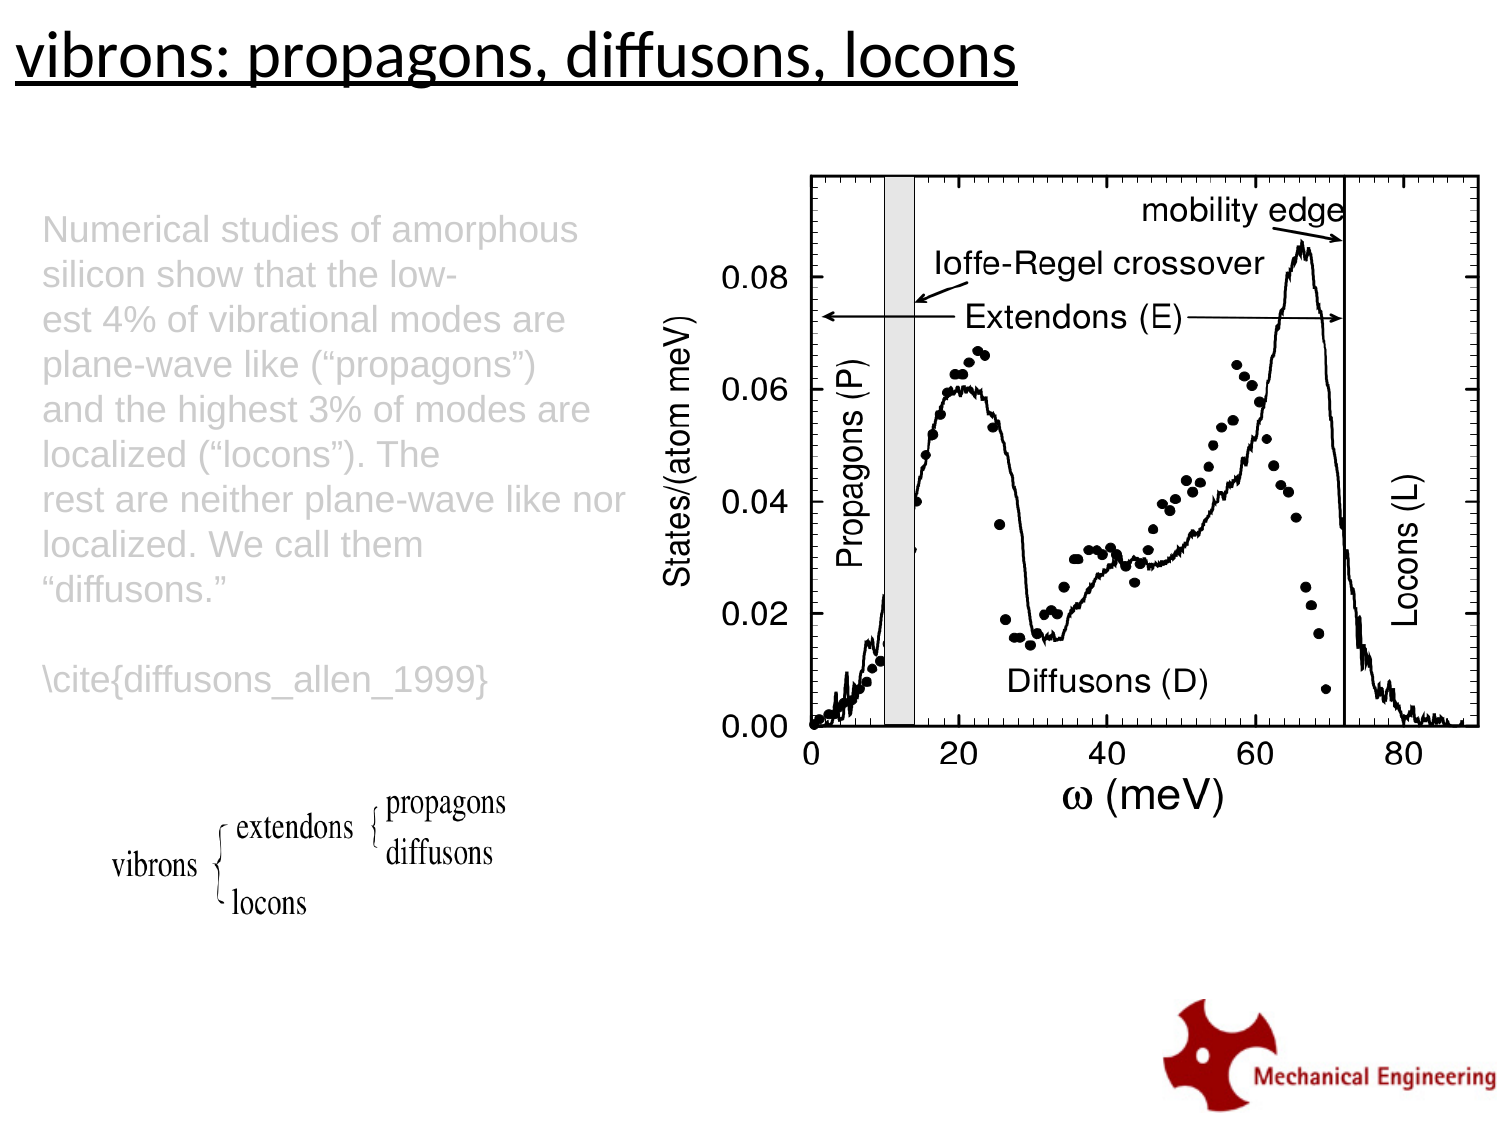

# vibrons: propagons, diffusons, locons
Numerical studies of amorphous silicon show that the low-
est 4% of vibrational modes are plane-wave like (“propagons”)
and the highest 3% of modes are localized (“locons”). The
rest are neither plane-wave like nor localized. We call them
“diffusons.”
\cite{diffusons_allen_1999}